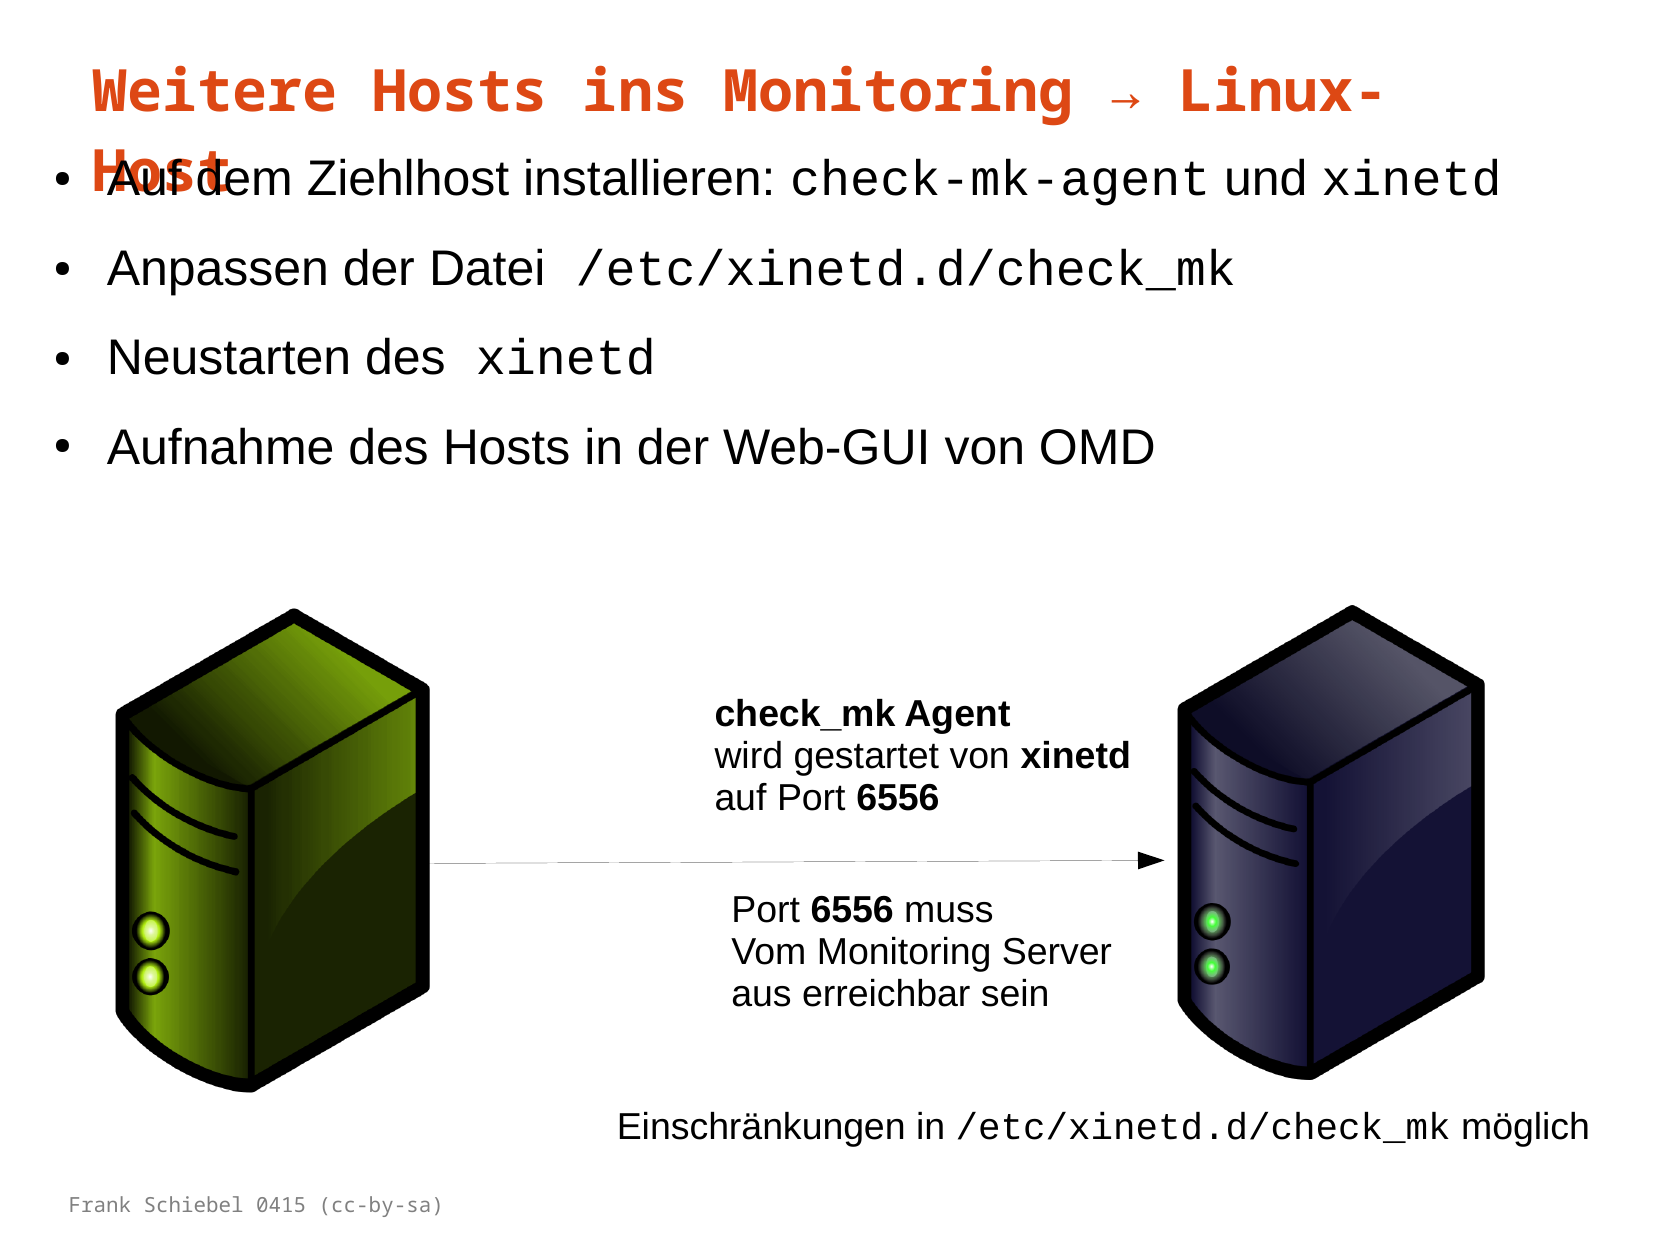

Weitere Hosts ins Monitoring → Linux-Host
# Auf dem Ziehlhost installieren: check-mk-agent und xinetd
Anpassen der Datei /etc/xinetd.d/check_mk
Neustarten des xinetd
Aufnahme des Hosts in der Web-GUI von OMD
check_mk Agent
wird gestartet von xinetd
auf Port 6556
Port 6556 muss
Vom Monitoring Server
aus erreichbar sein
Einschränkungen in /etc/xinetd.d/check_mk möglich